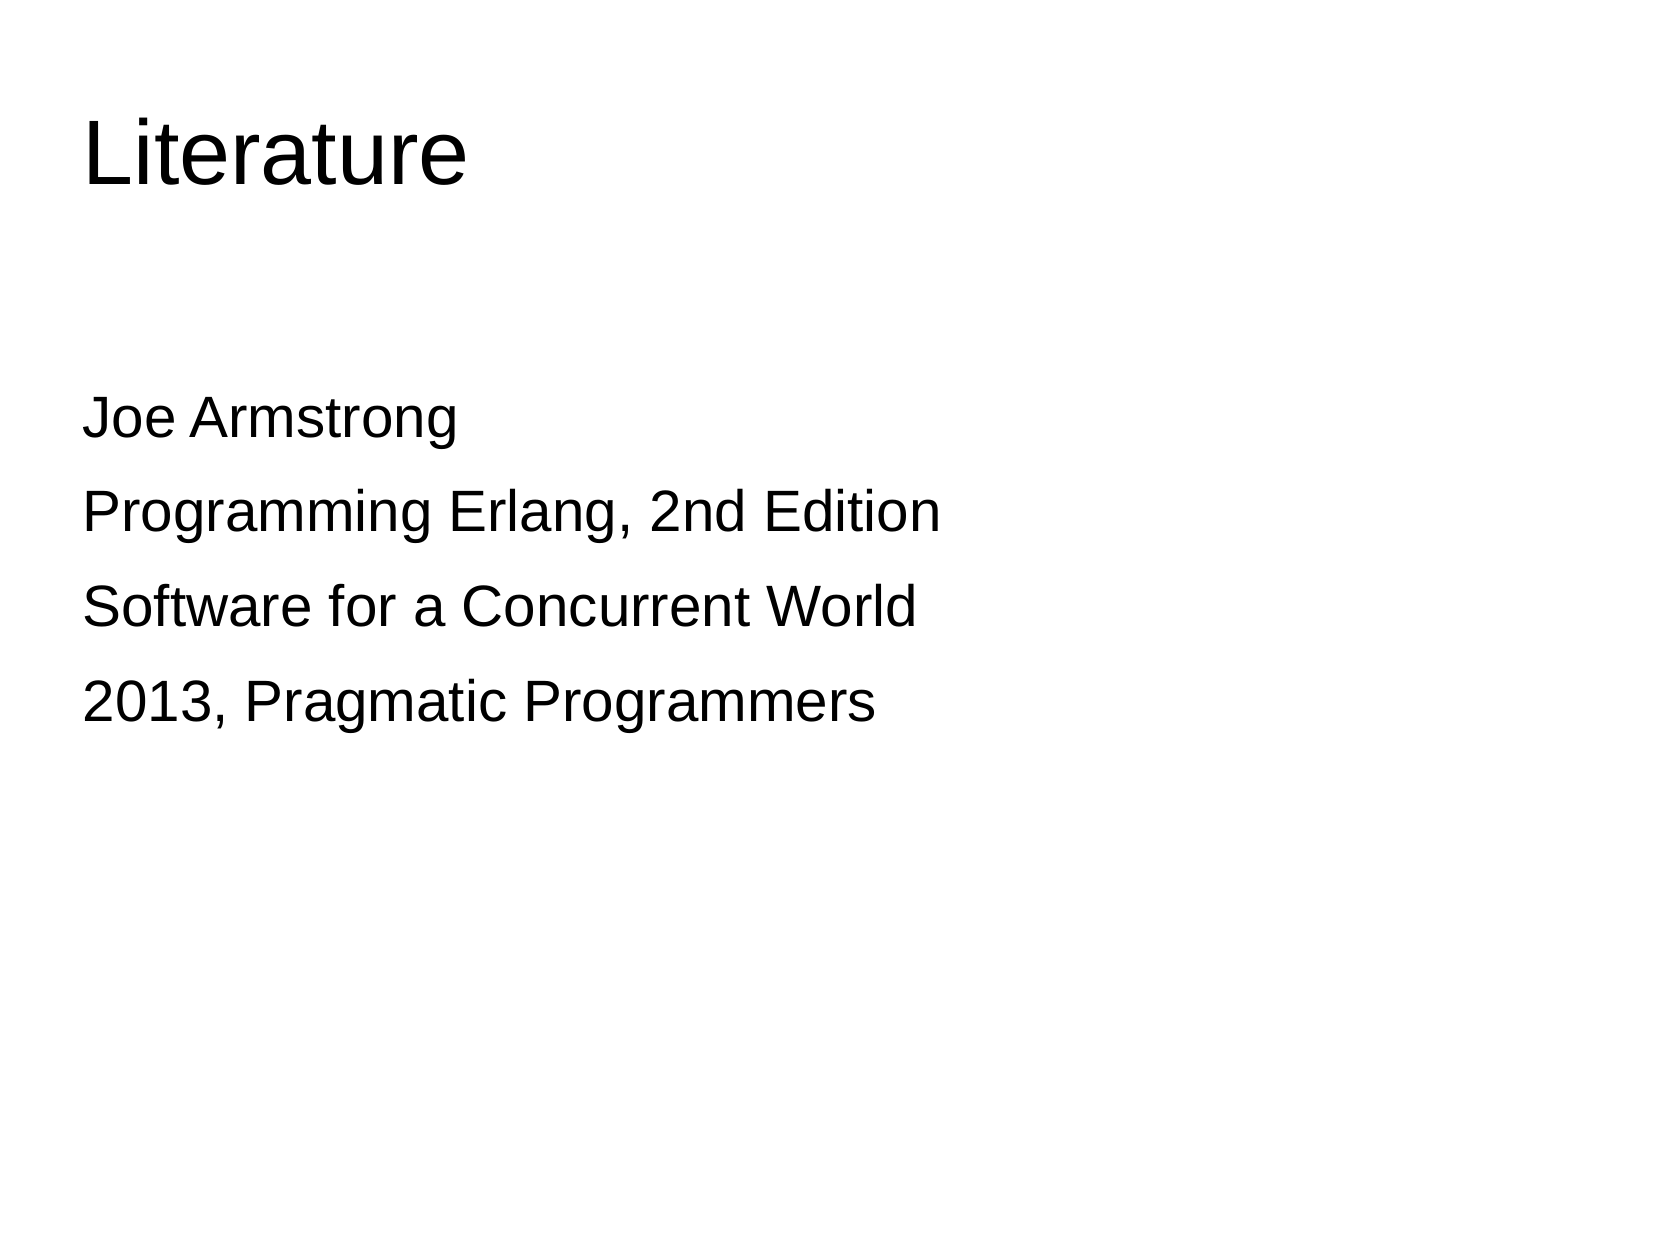

# Literature
Joe Armstrong
Programming Erlang, 2nd Edition
Software for a Concurrent World
2013, Pragmatic Programmers